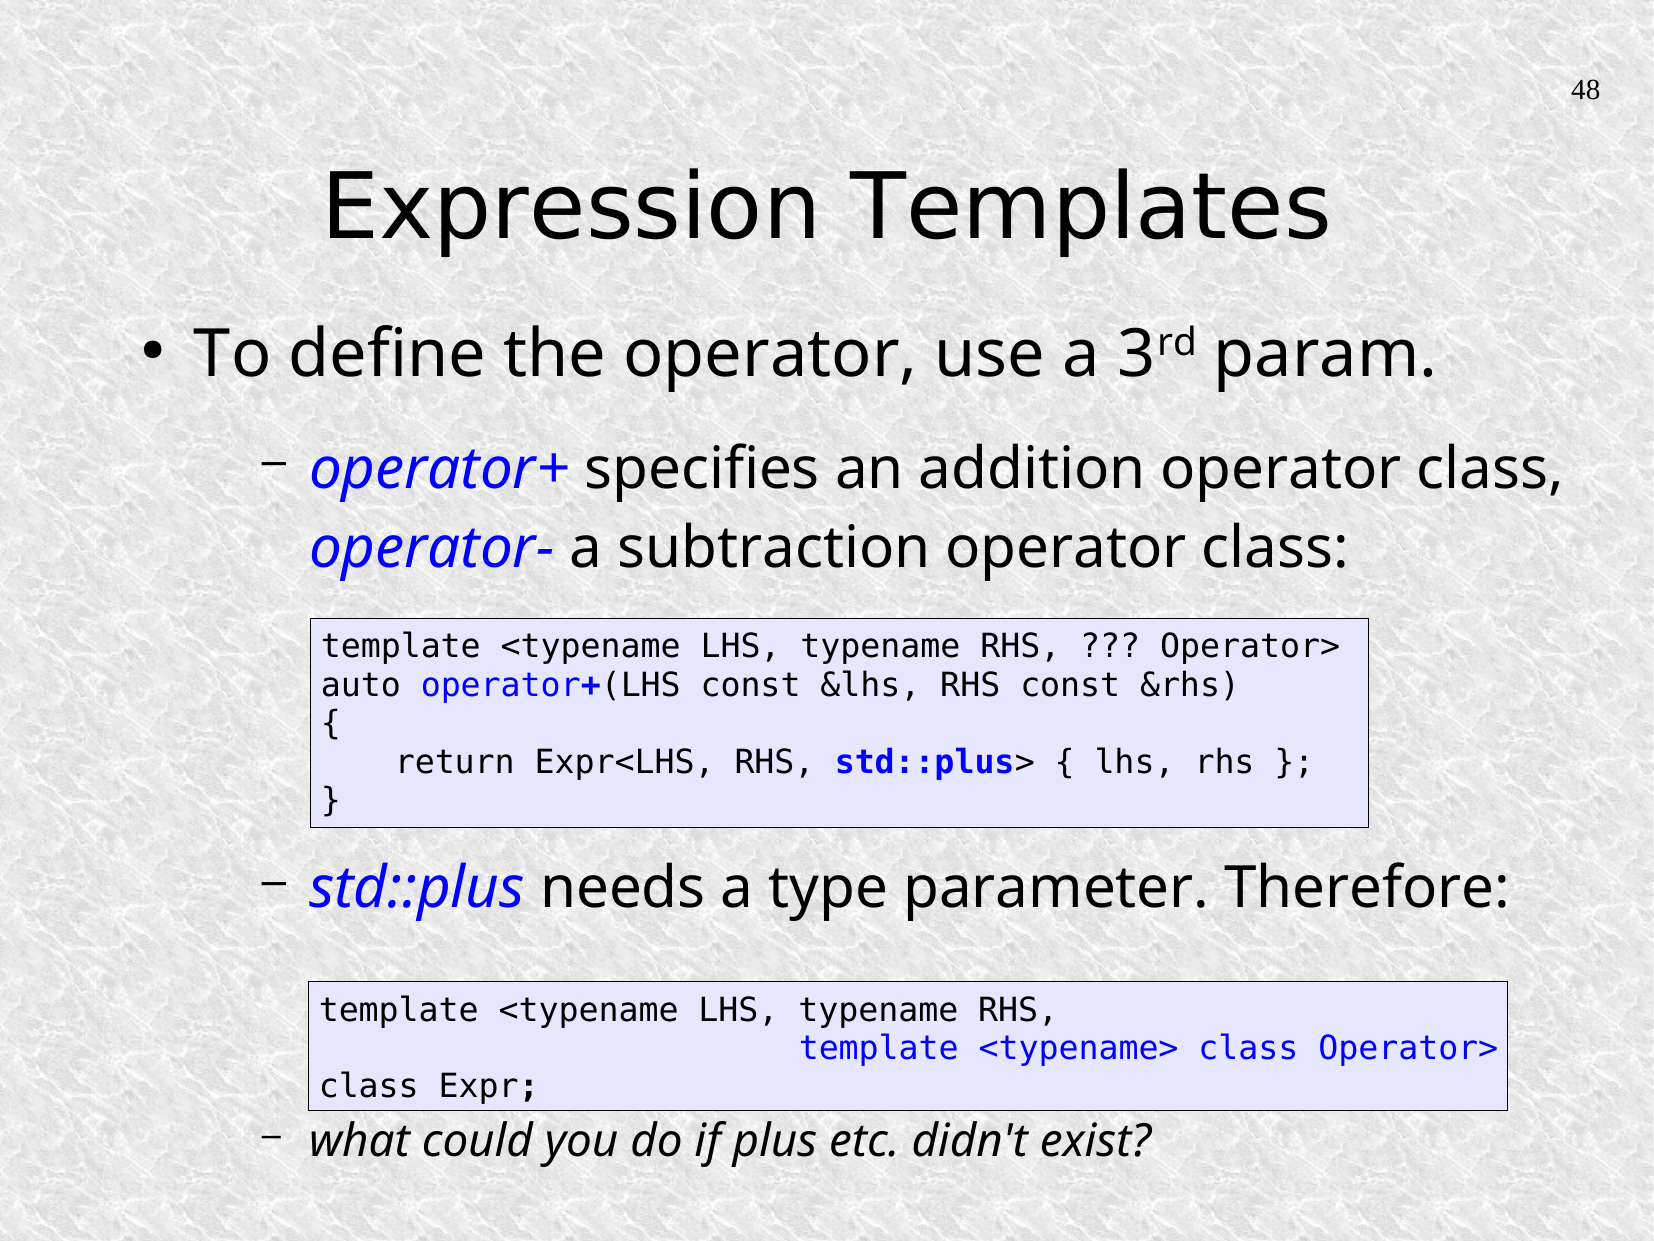

48
# Expression Templates
To define the operator, use a 3rd param.
operator+ specifies an addition operator class, operator- a subtraction operator class:
std::plus needs a type parameter. Therefore:
what could you do if plus etc. didn't exist?
template <typename LHS, typename RHS, ??? Operator>
auto operator+(LHS const &lhs, RHS const &rhs)
{
	return Expr<LHS, RHS, std::plus> { lhs, rhs };
}
template <typename LHS, typename RHS,
 template <typename> class Operator>
class Expr;